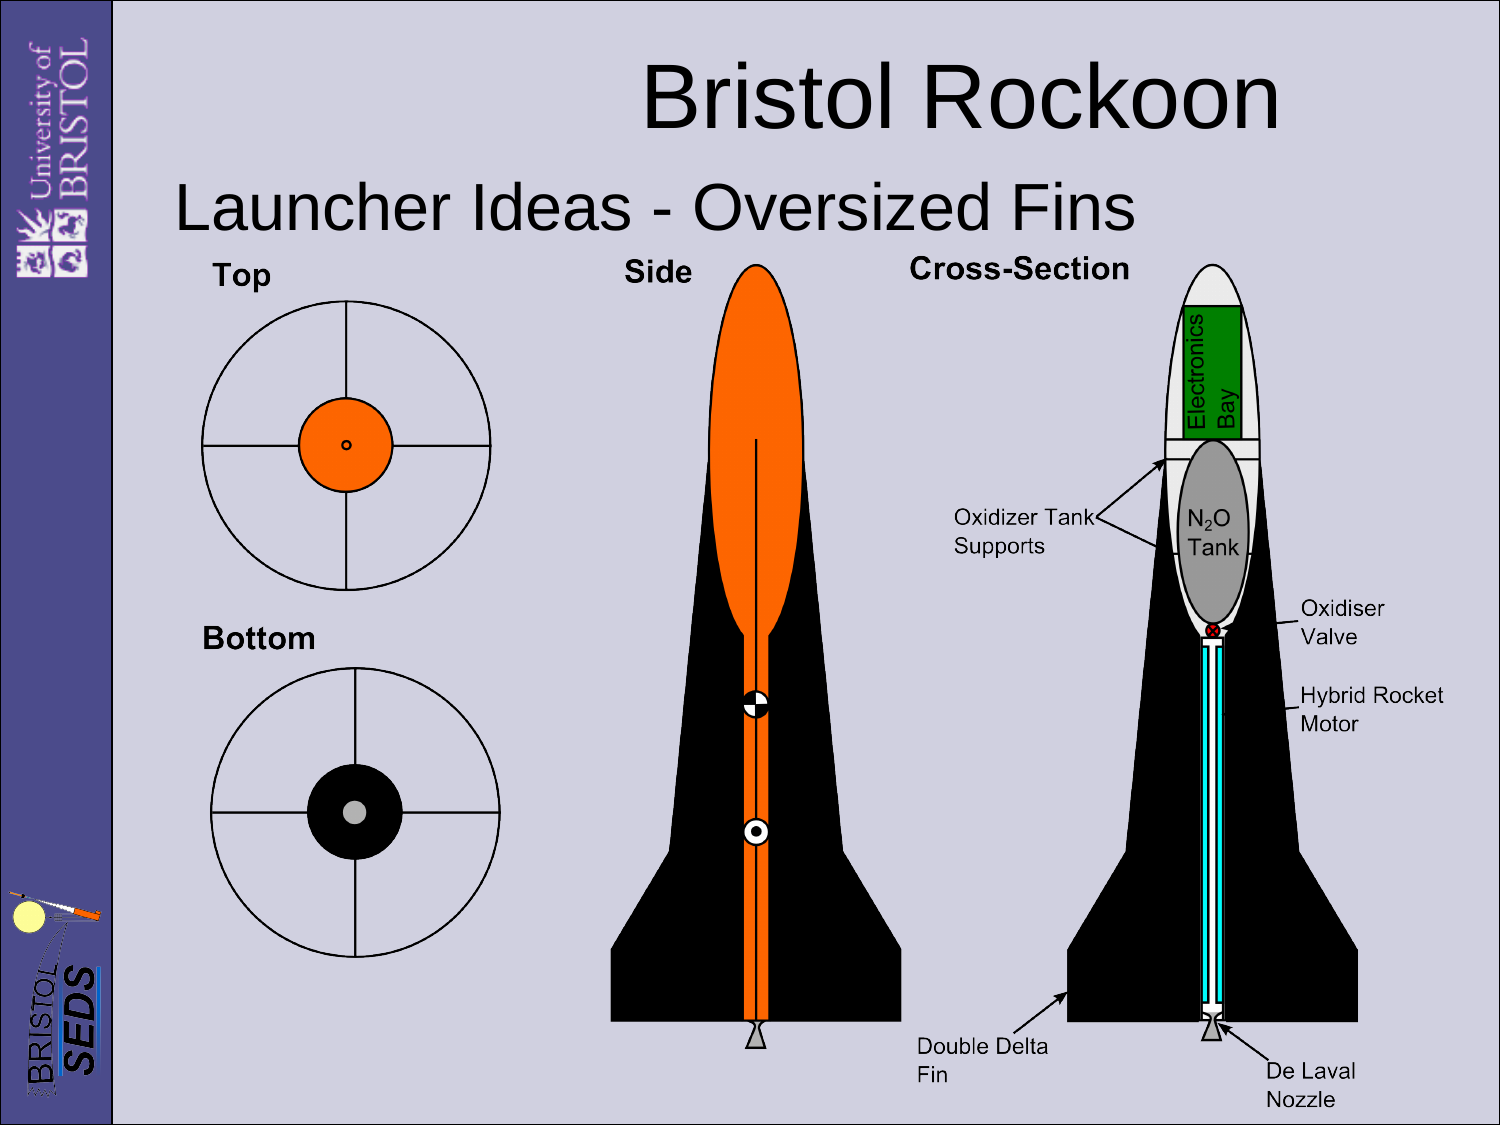

Bristol Rockoon
Launcher Ideas - Oversized Fins